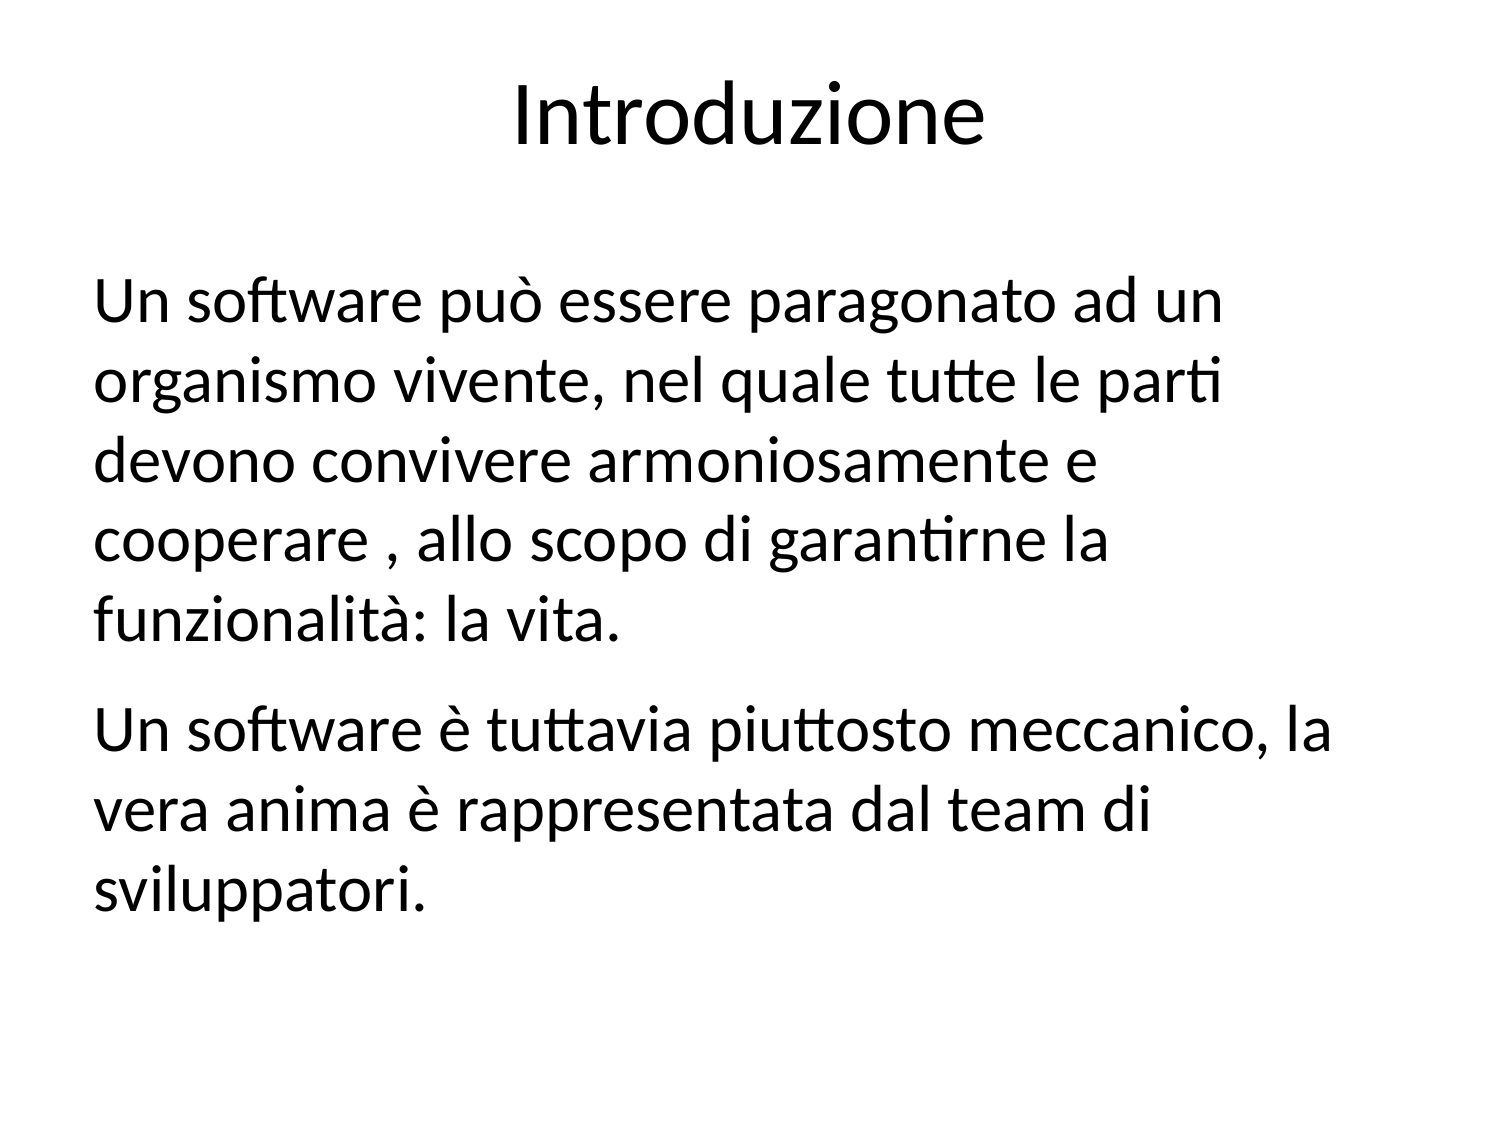

# Introduzione
Un software può essere paragonato ad un organismo vivente, nel quale tutte le parti devono convivere armoniosamente e cooperare , allo scopo di garantirne la funzionalità: la vita.
Un software è tuttavia piuttosto meccanico, la vera anima è rappresentata dal team di sviluppatori.